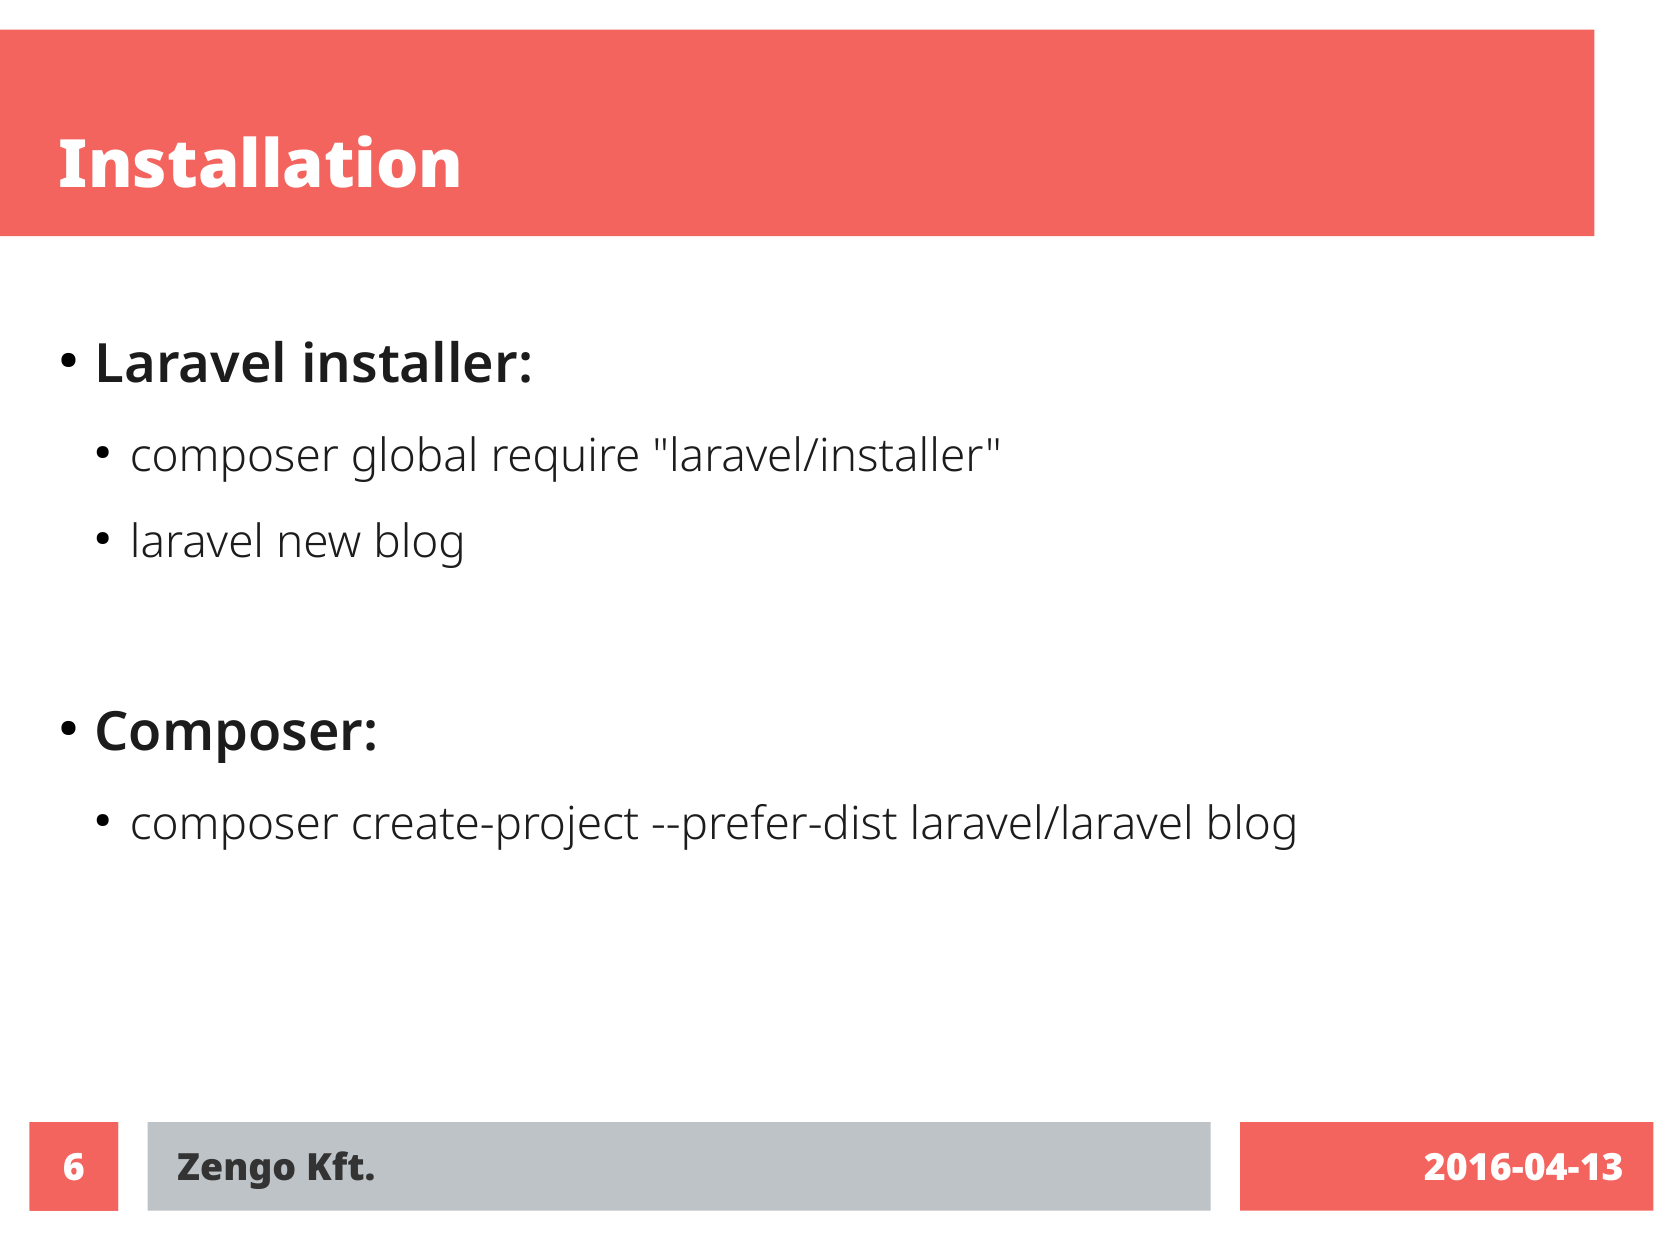

# Installation
Laravel installer:
composer global require "laravel/installer"
laravel new blog
Composer:
composer create-project --prefer-dist laravel/laravel blog
6
Zengo Kft.
2016-04-13